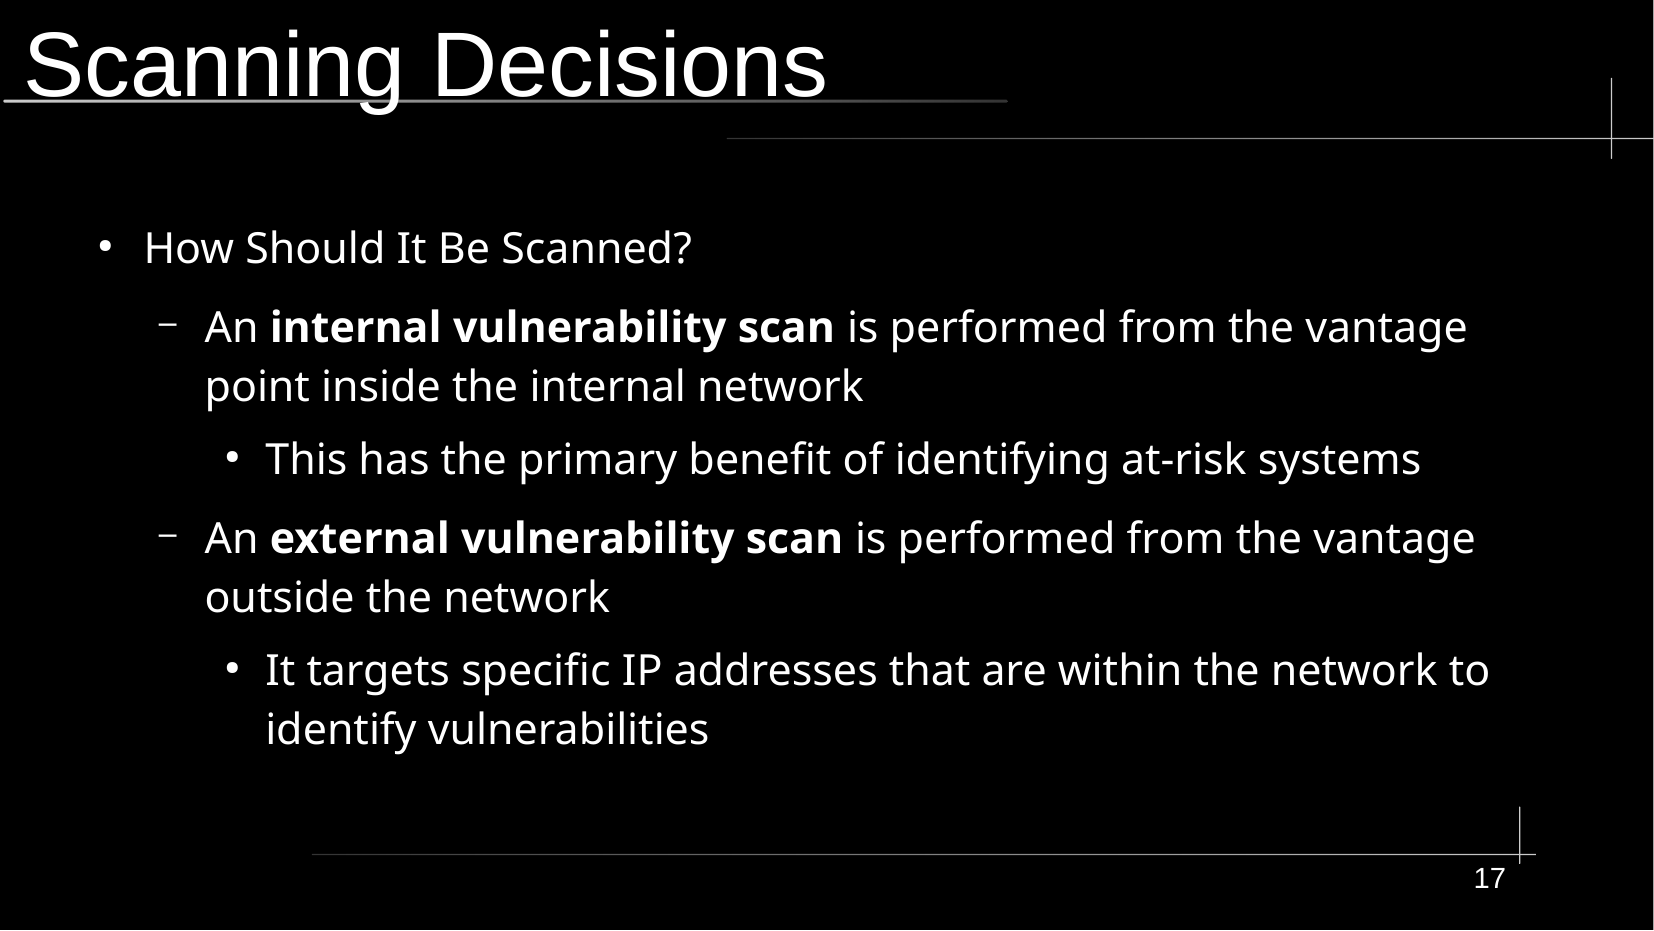

# Scanning Decisions
How Should It Be Scanned?
An internal vulnerability scan is performed from the vantage point inside the internal network
This has the primary benefit of identifying at-risk systems
An external vulnerability scan is performed from the vantage outside the network
It targets specific IP addresses that are within the network to identify vulnerabilities
17